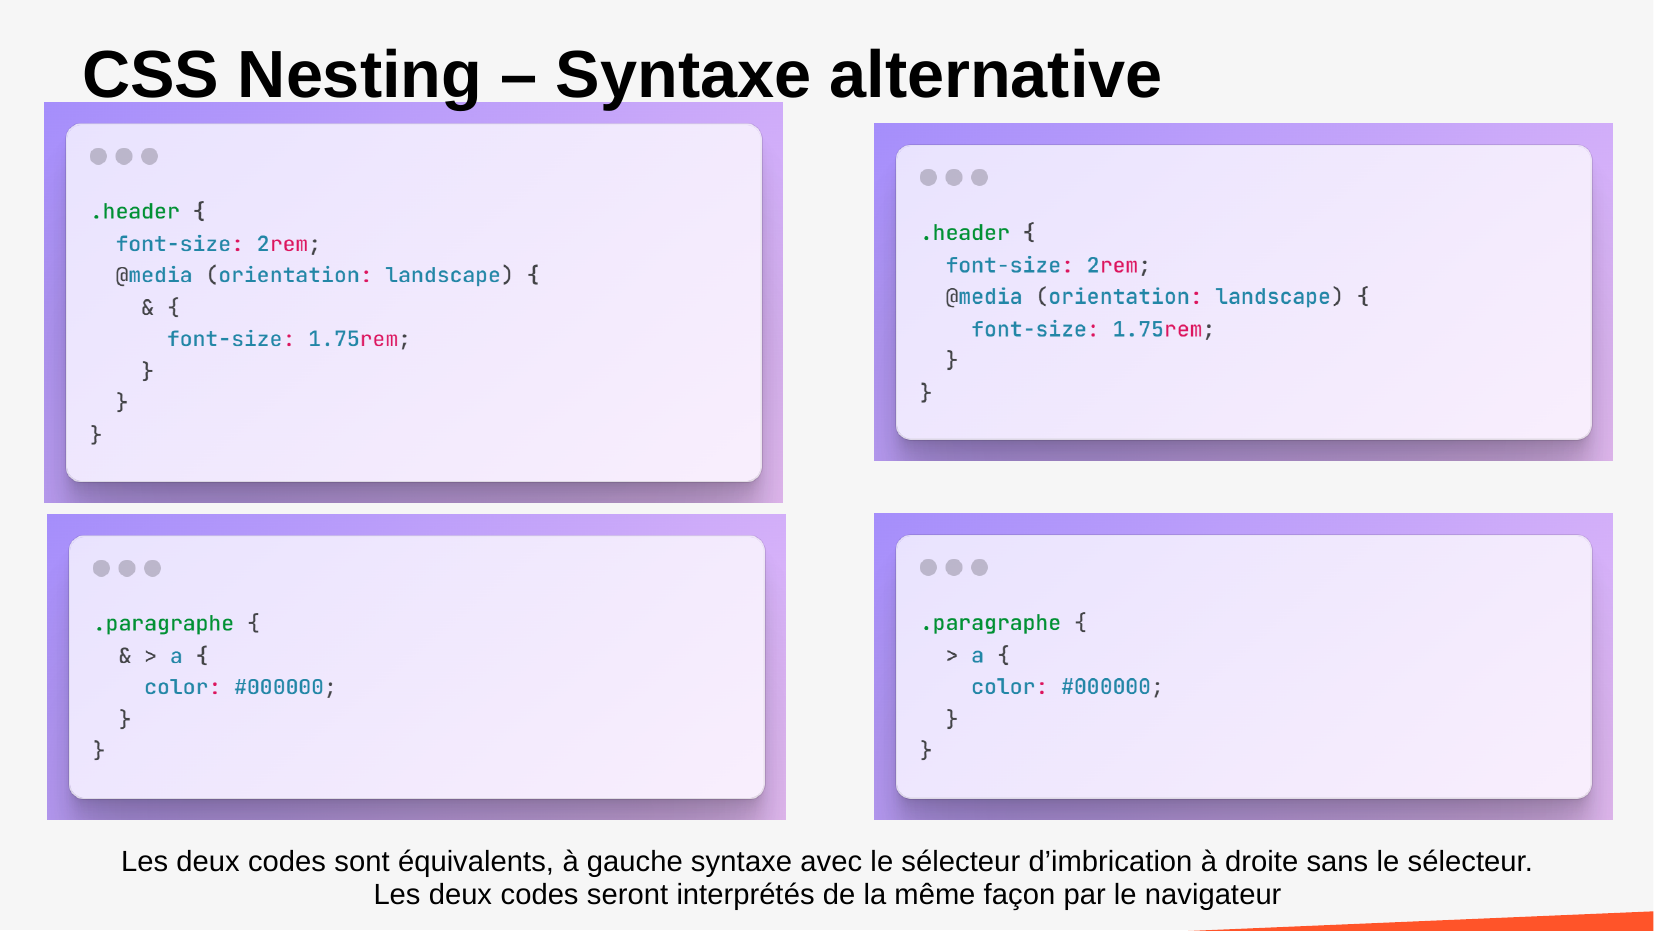

# CSS Nesting – Syntaxe alternative
Les deux codes sont équivalents, à gauche syntaxe avec le sélecteur d’imbrication à droite sans le sélecteur.
Les deux codes seront interprétés de la même façon par le navigateur